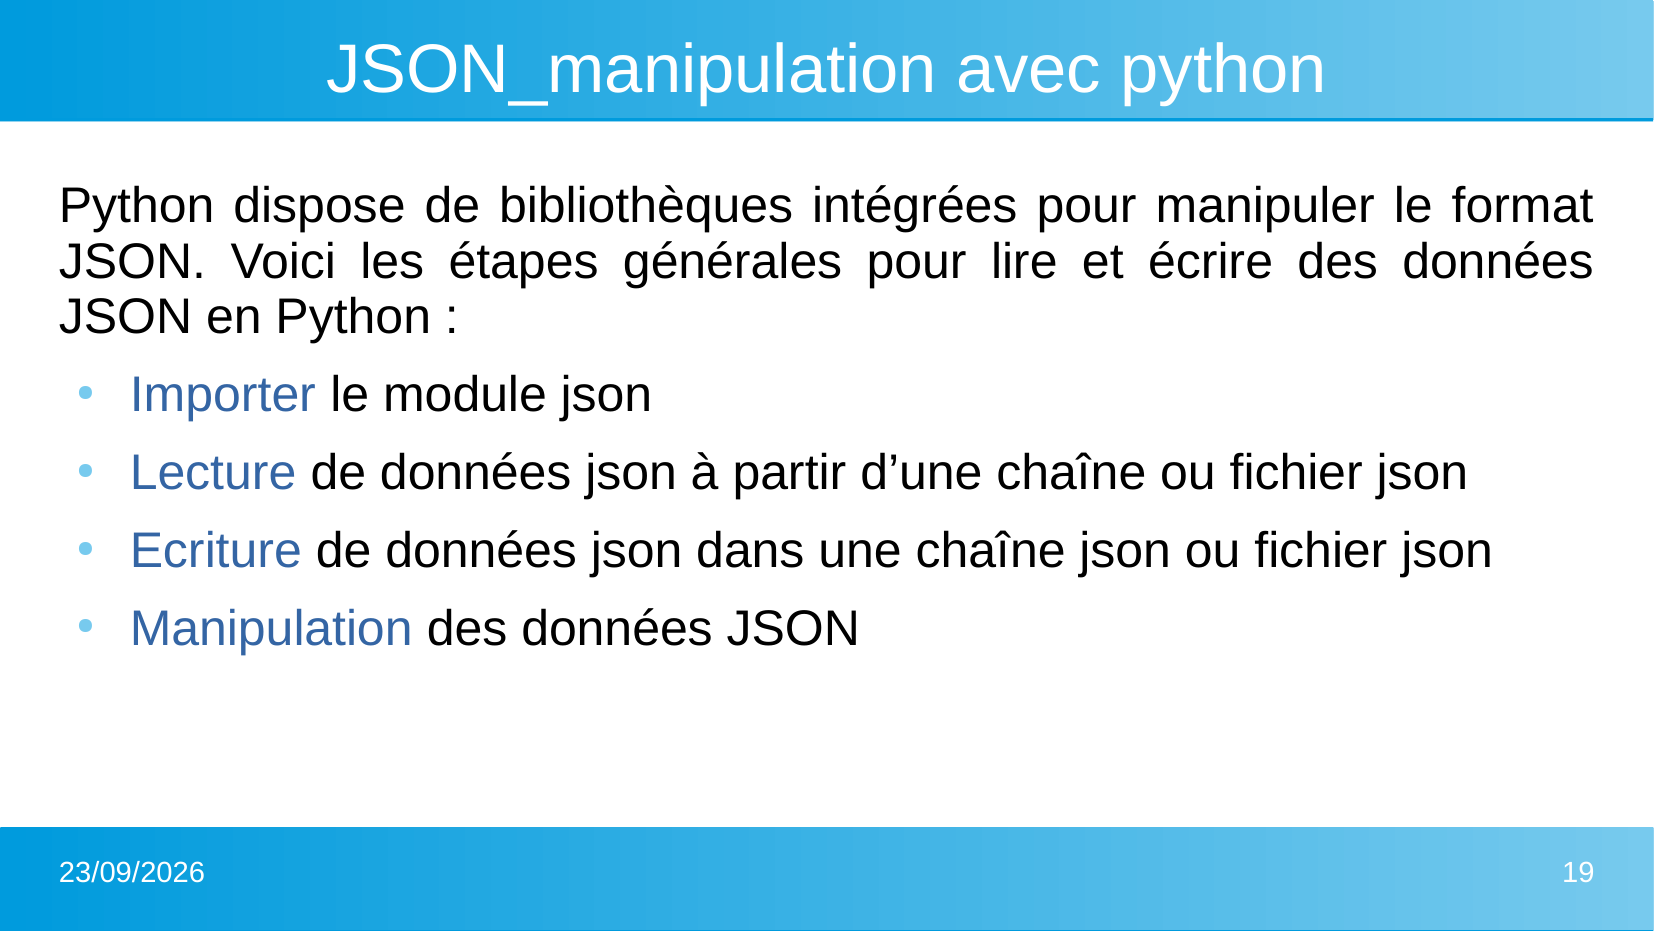

# JSON_manipulation avec python
Python dispose de bibliothèques intégrées pour manipuler le format JSON. Voici les étapes générales pour lire et écrire des données JSON en Python :
Importer le module json
Lecture de données json à partir d’une chaîne ou fichier json
Ecriture de données json dans une chaîne json ou fichier json
Manipulation des données JSON
19